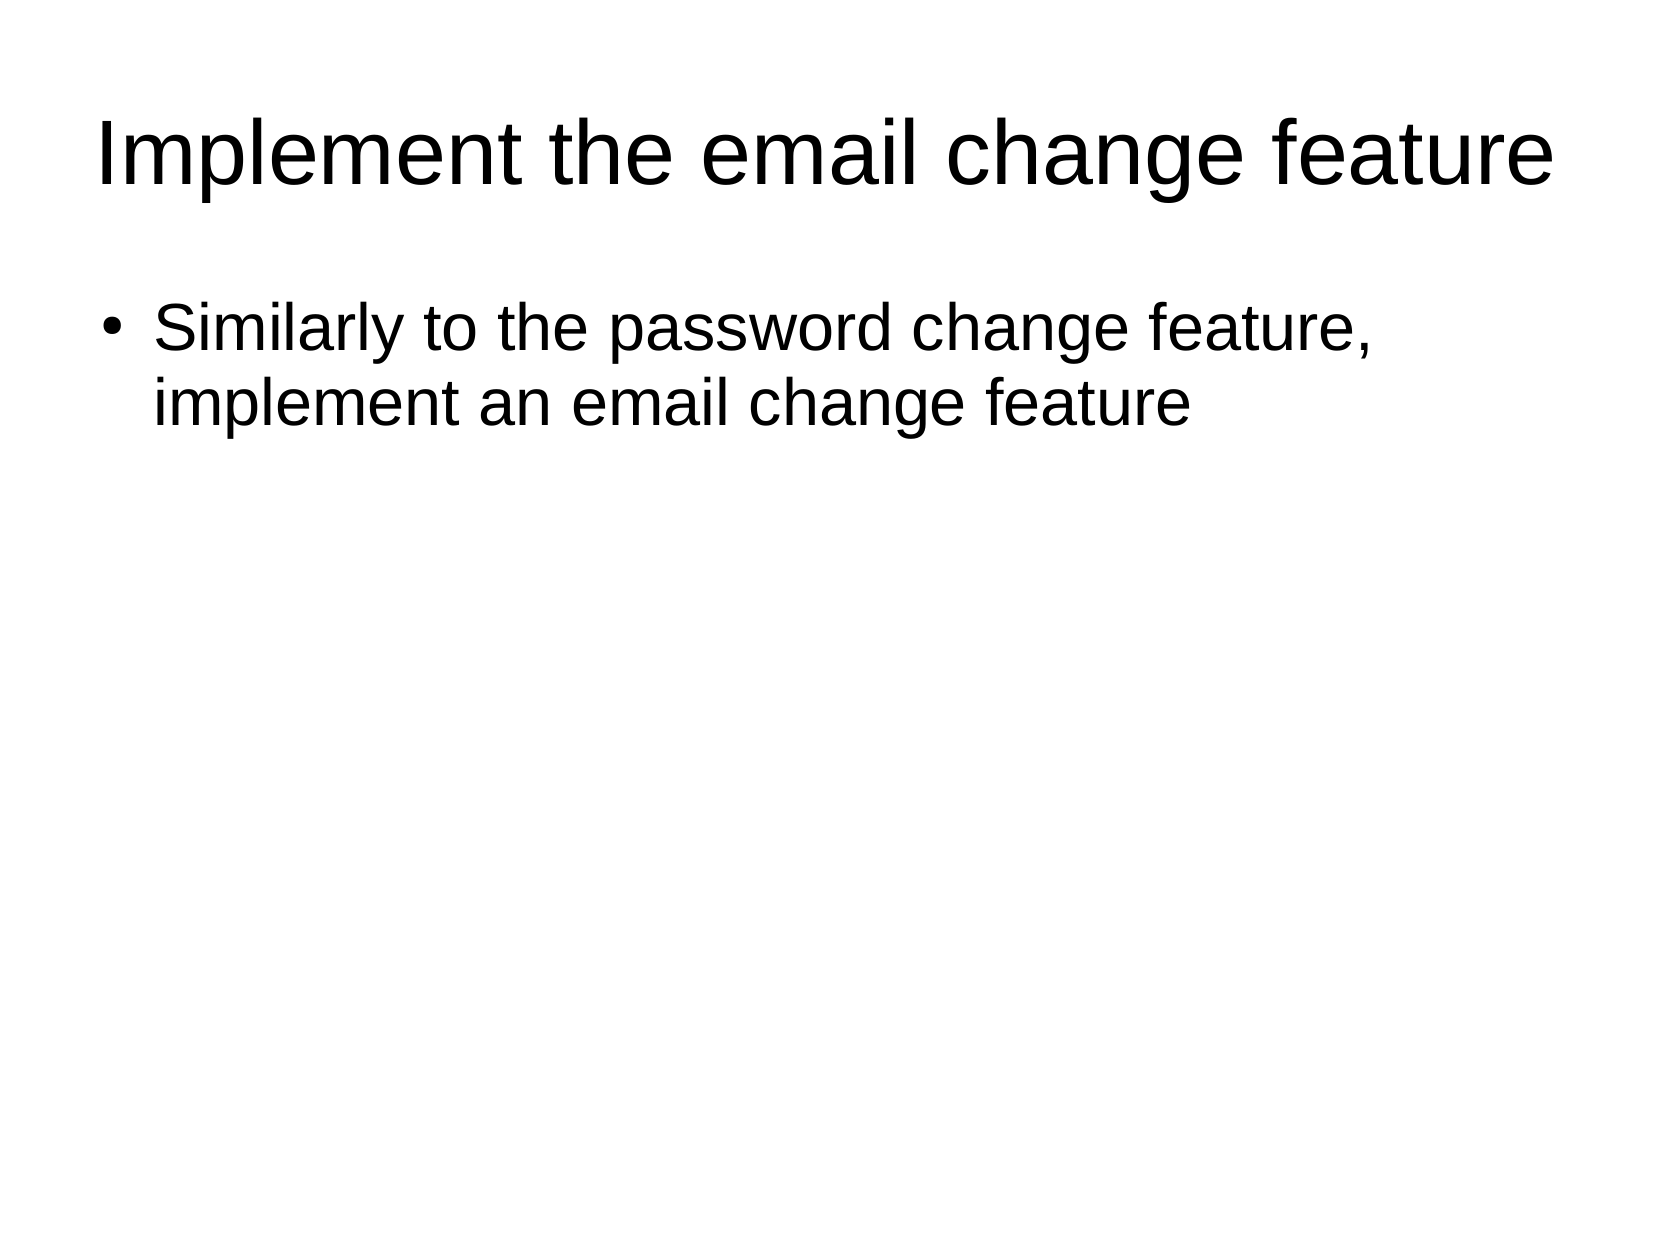

# Implement the email change feature
Similarly to the password change feature, implement an email change feature